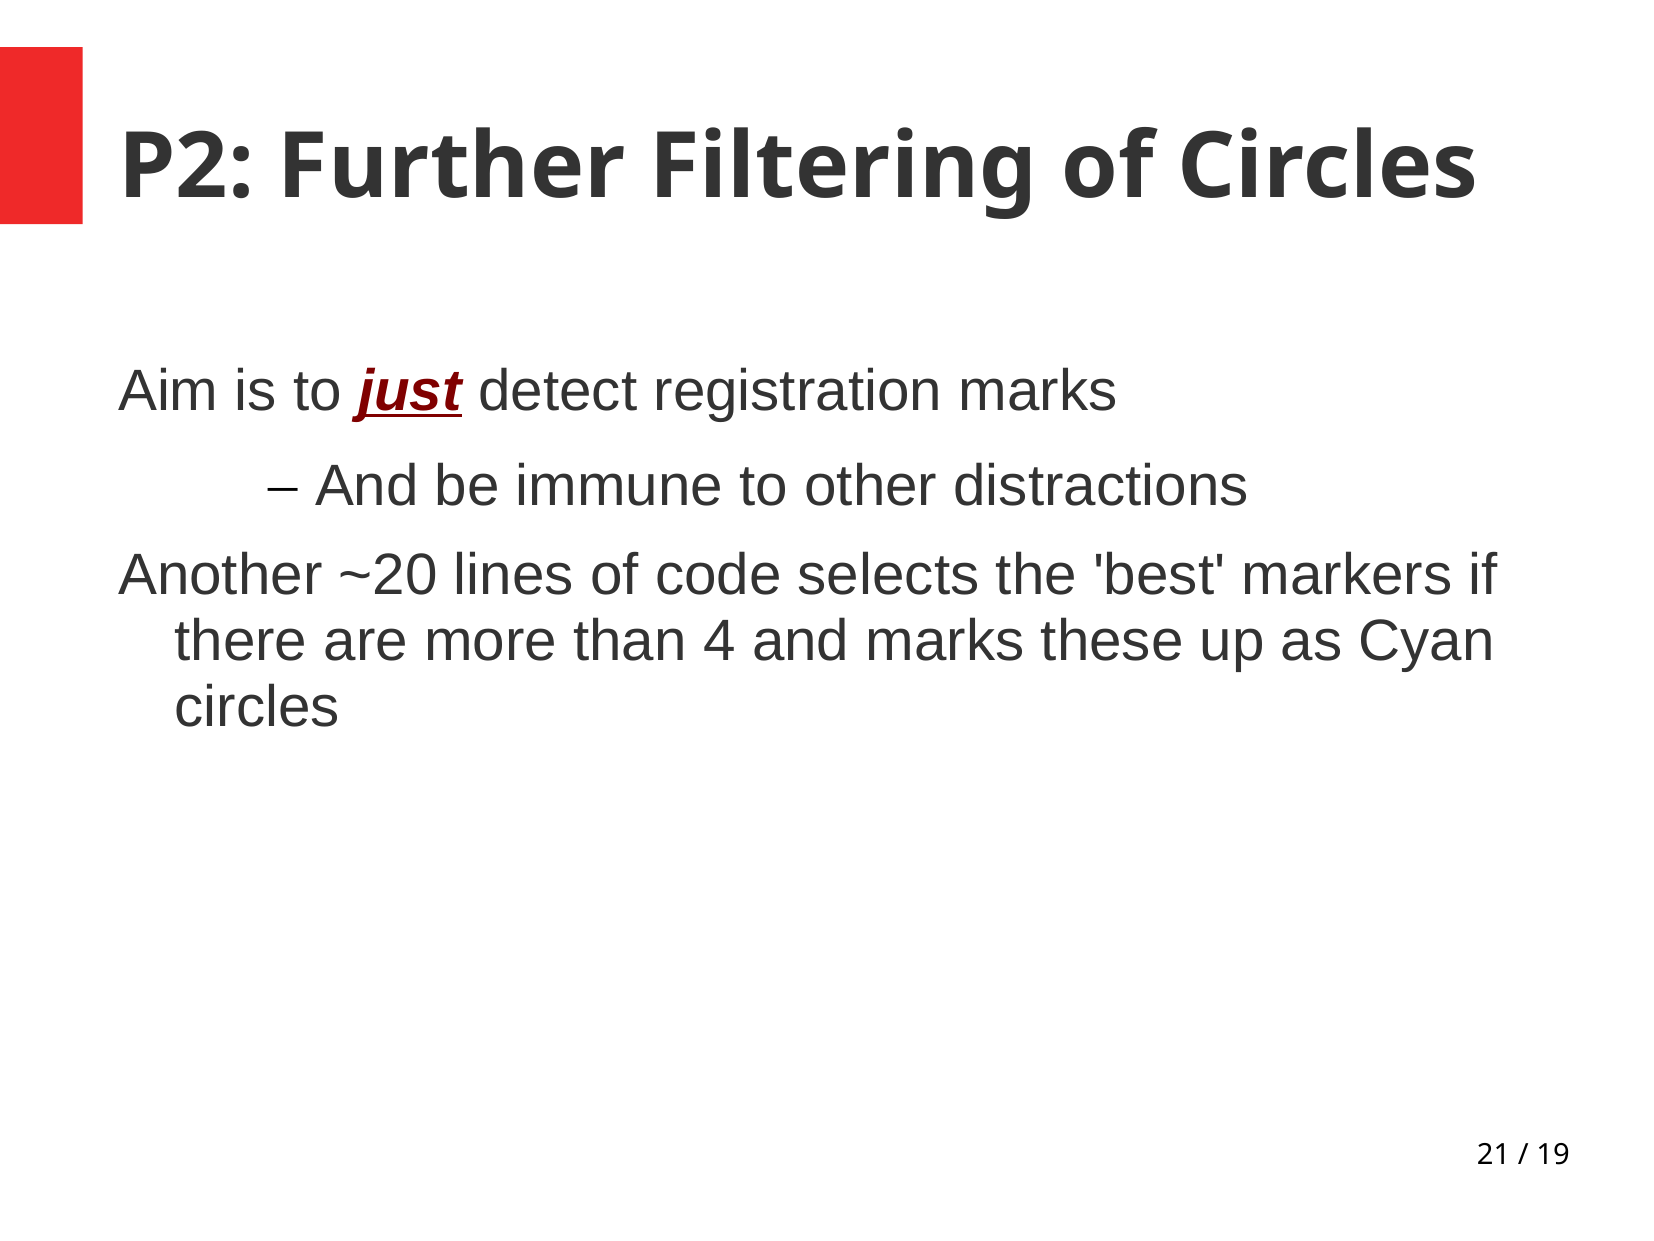

# P2: Further Filtering of Circles
Aim is to just detect registration marks
And be immune to other distractions
Another ~20 lines of code selects the 'best' markers if there are more than 4 and marks these up as Cyan circles
21